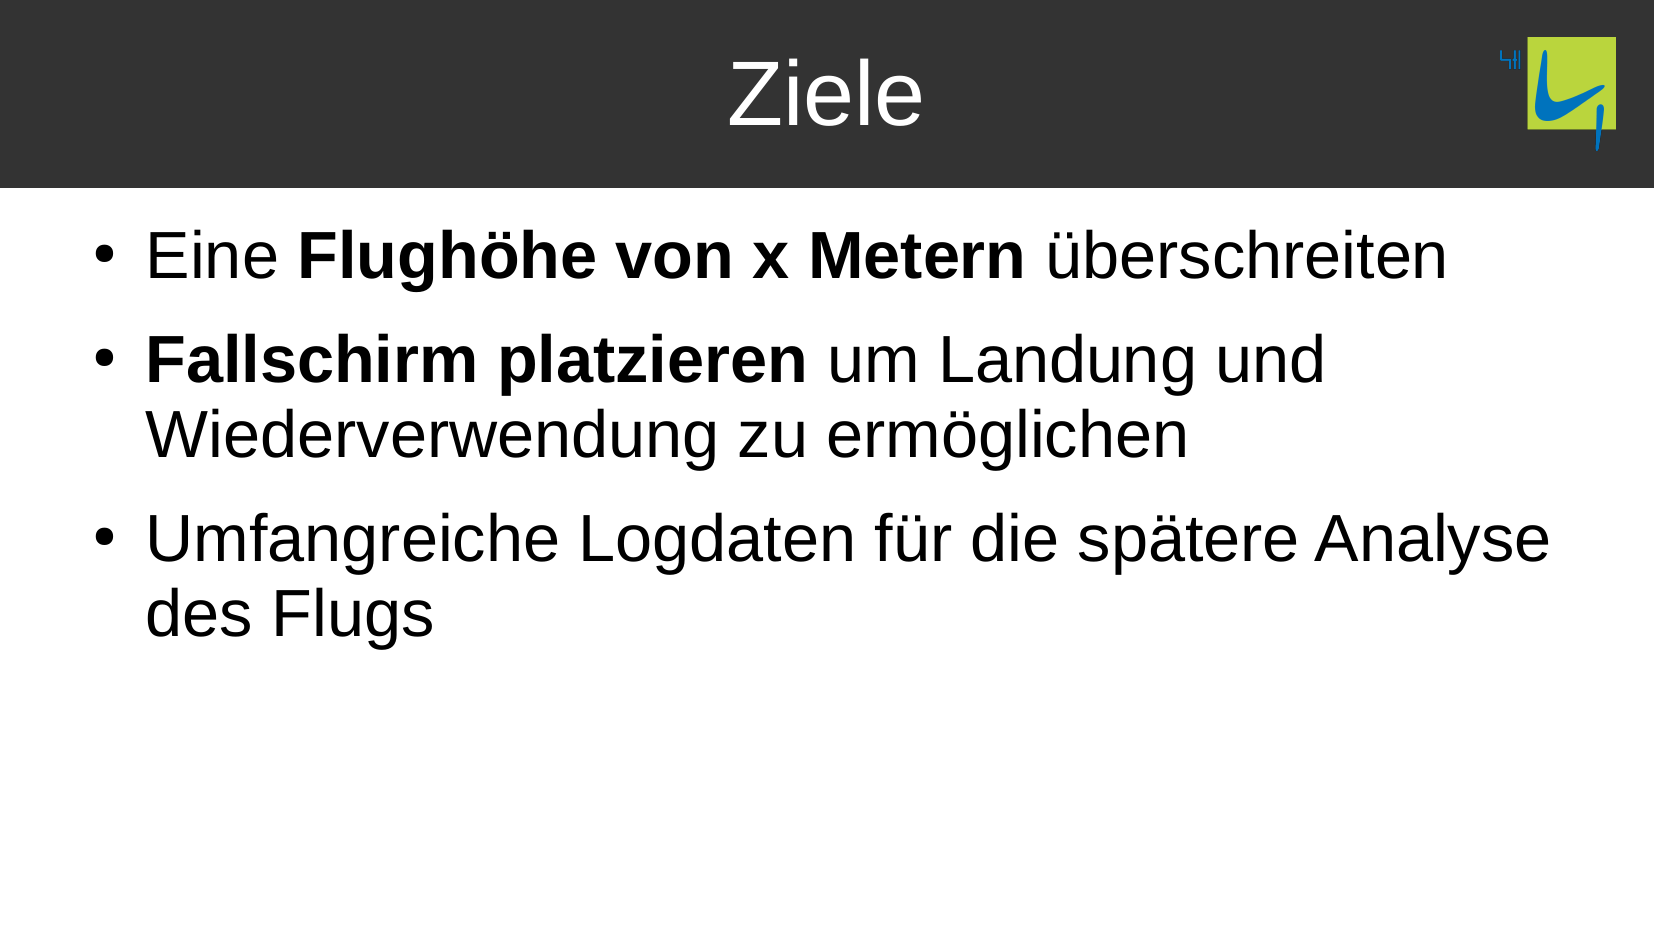

Ziele
# Eine Flughöhe von x Metern überschreiten
Fallschirm platzieren um Landung und Wiederverwendung zu ermöglichen
Umfangreiche Logdaten für die spätere Analyse des Flugs